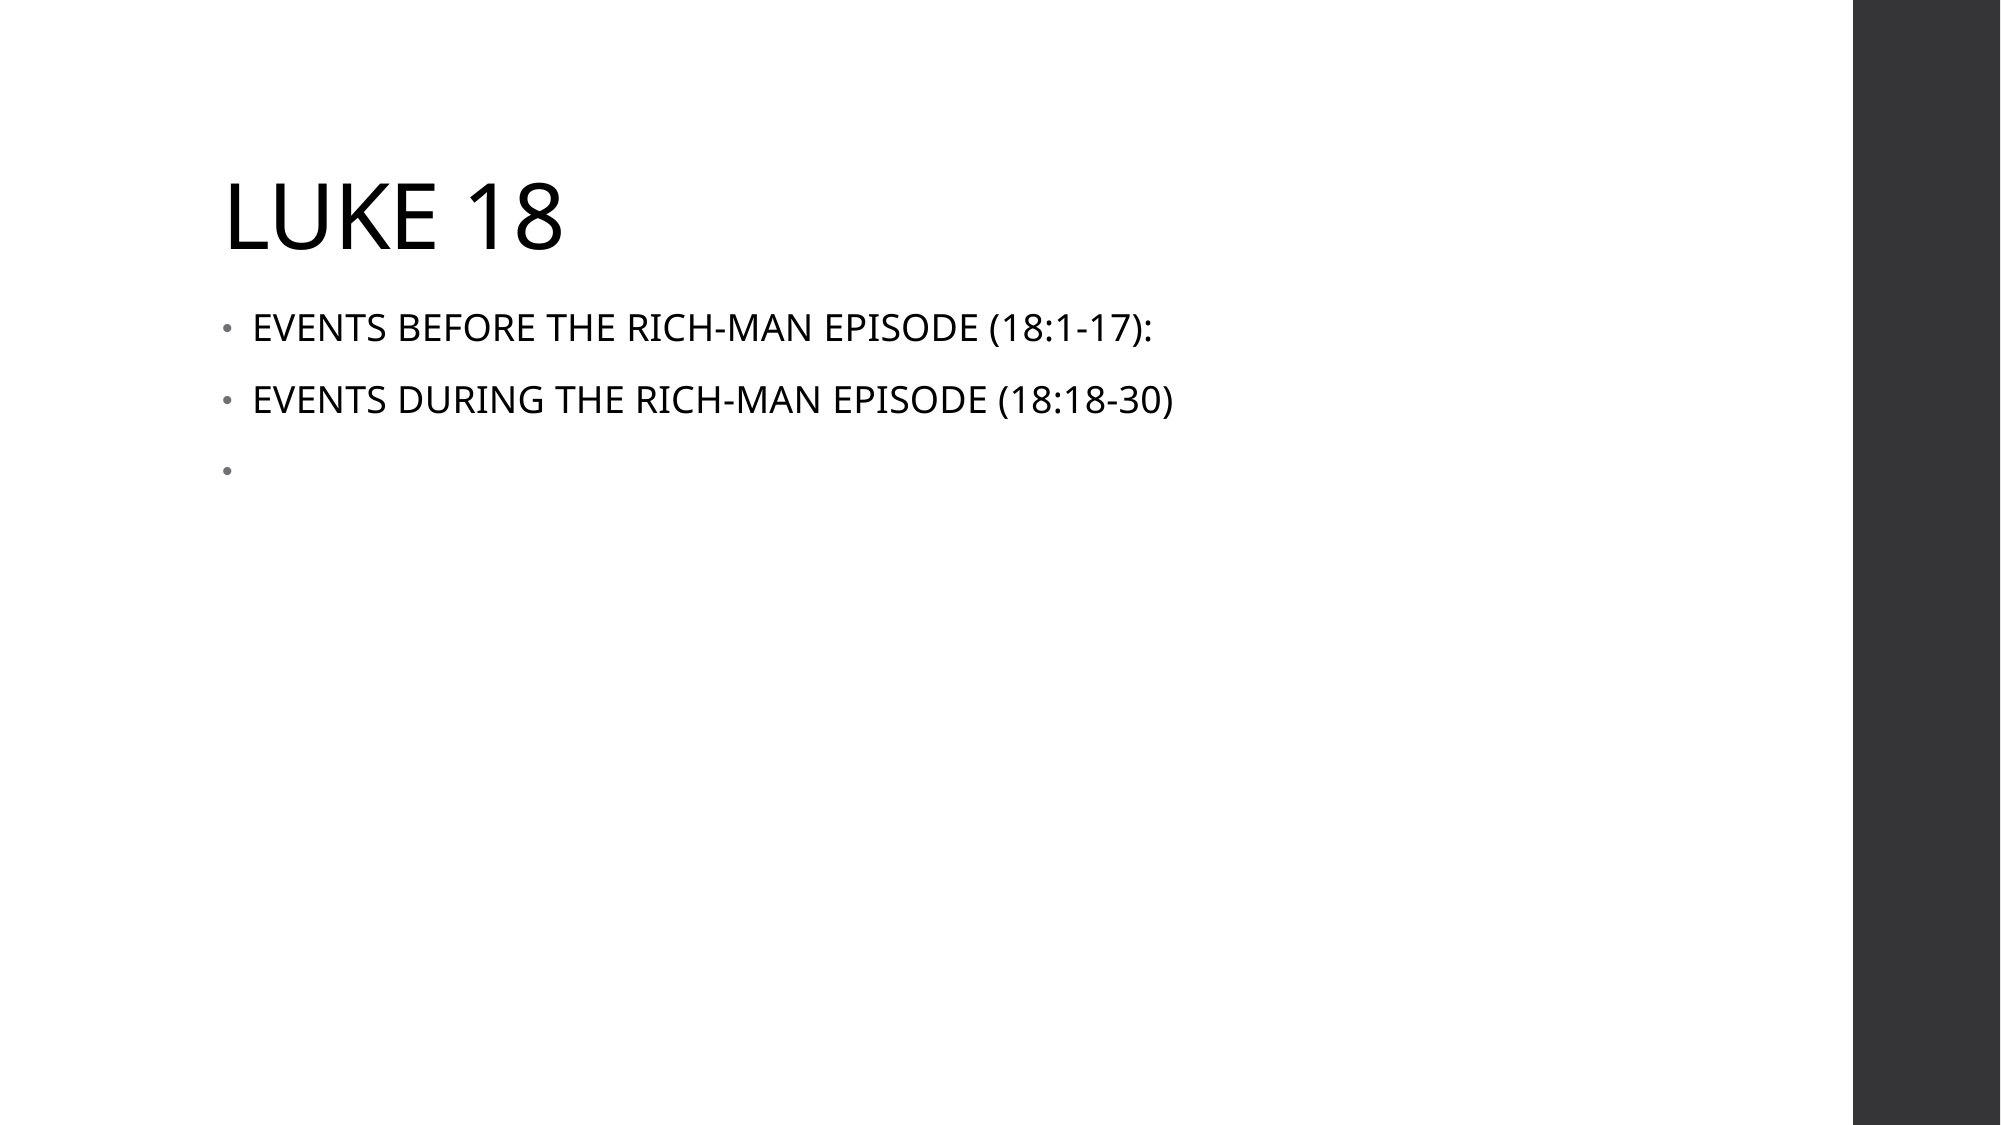

# LUKE 18
EVENTS BEFORE THE RICH-MAN EPISODE (18:1-17):
EVENTS DURING THE RICH-MAN EPISODE (18:18-30)